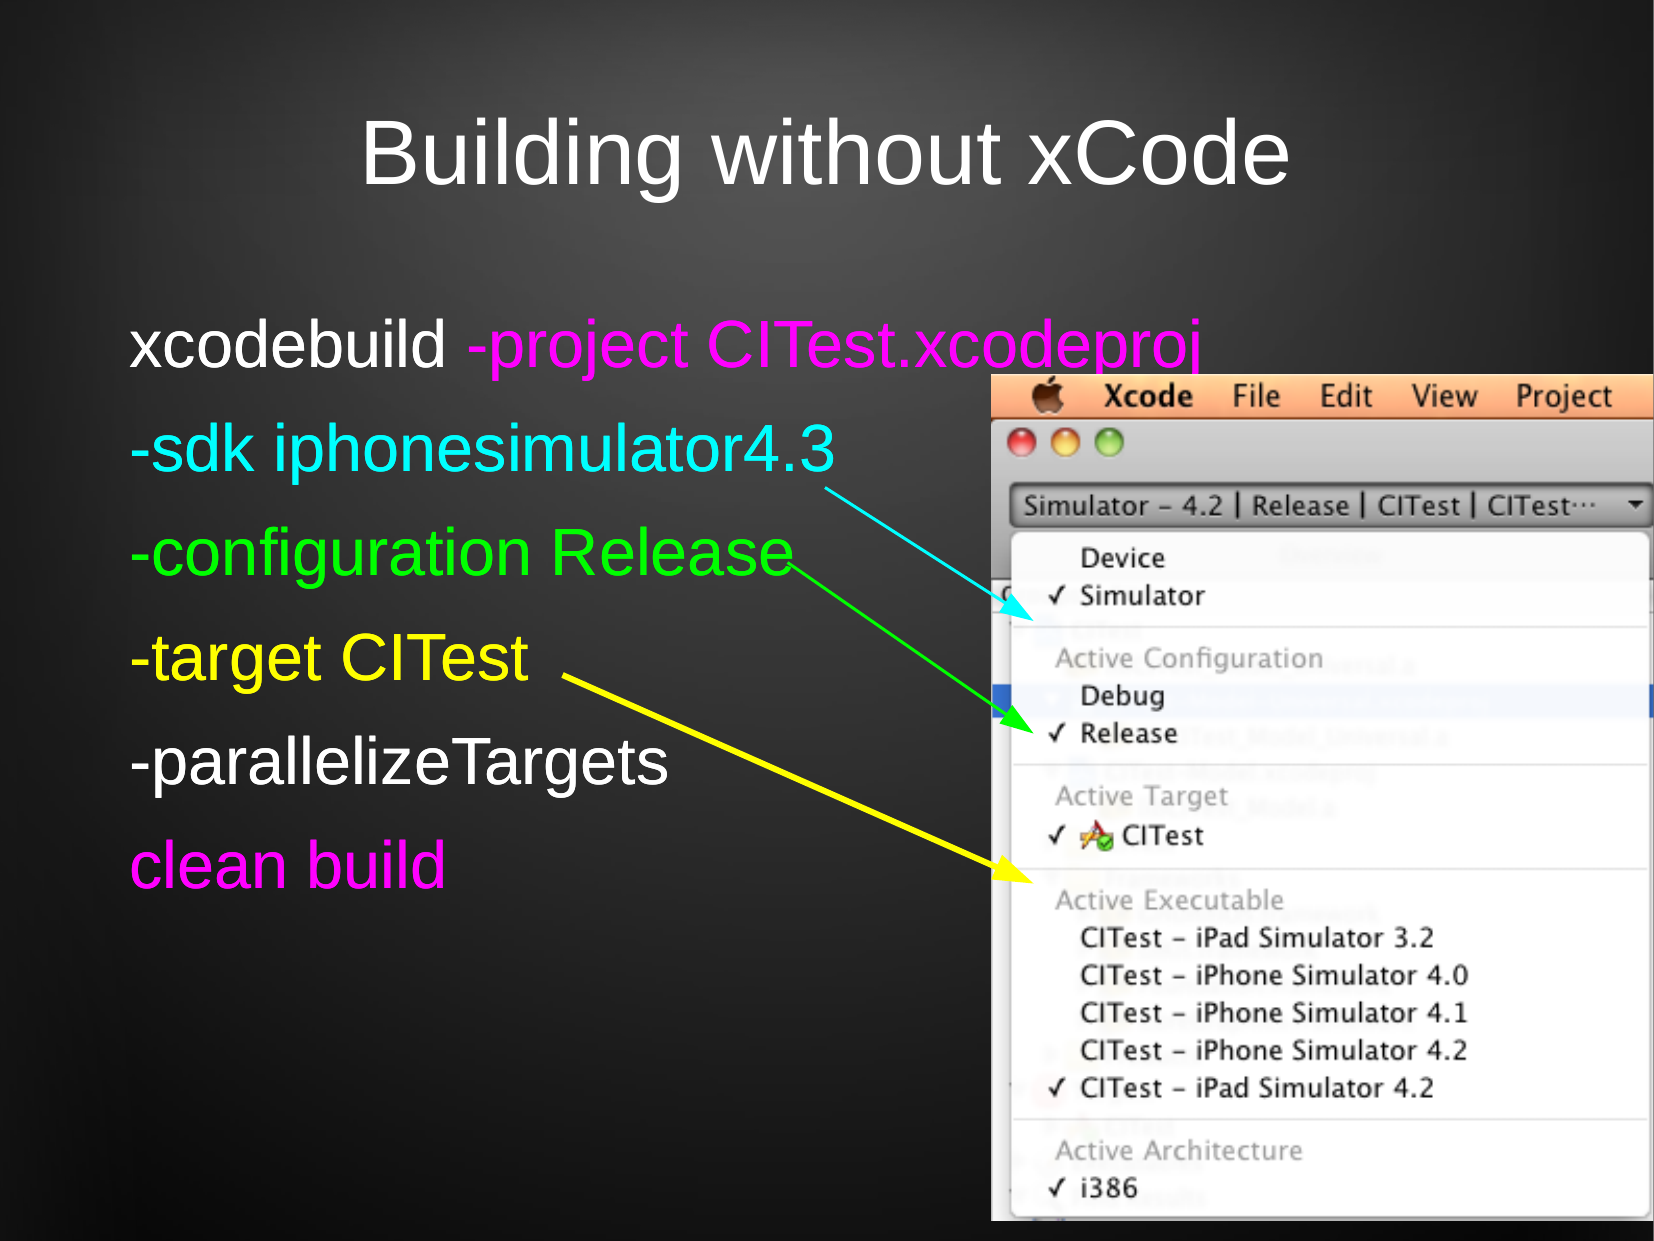

# Building without xCode
xcodebuild -project CITest.xcodeproj
-sdk iphonesimulator4.3
-configuration Release
-target CITest
-parallelizeTargets
clean build
xcodebuild -project CITest.xcodeproj
-sdk iphonesimulator4.3
-configuration Release
-target CITest
-parallelizeTargets
clean build